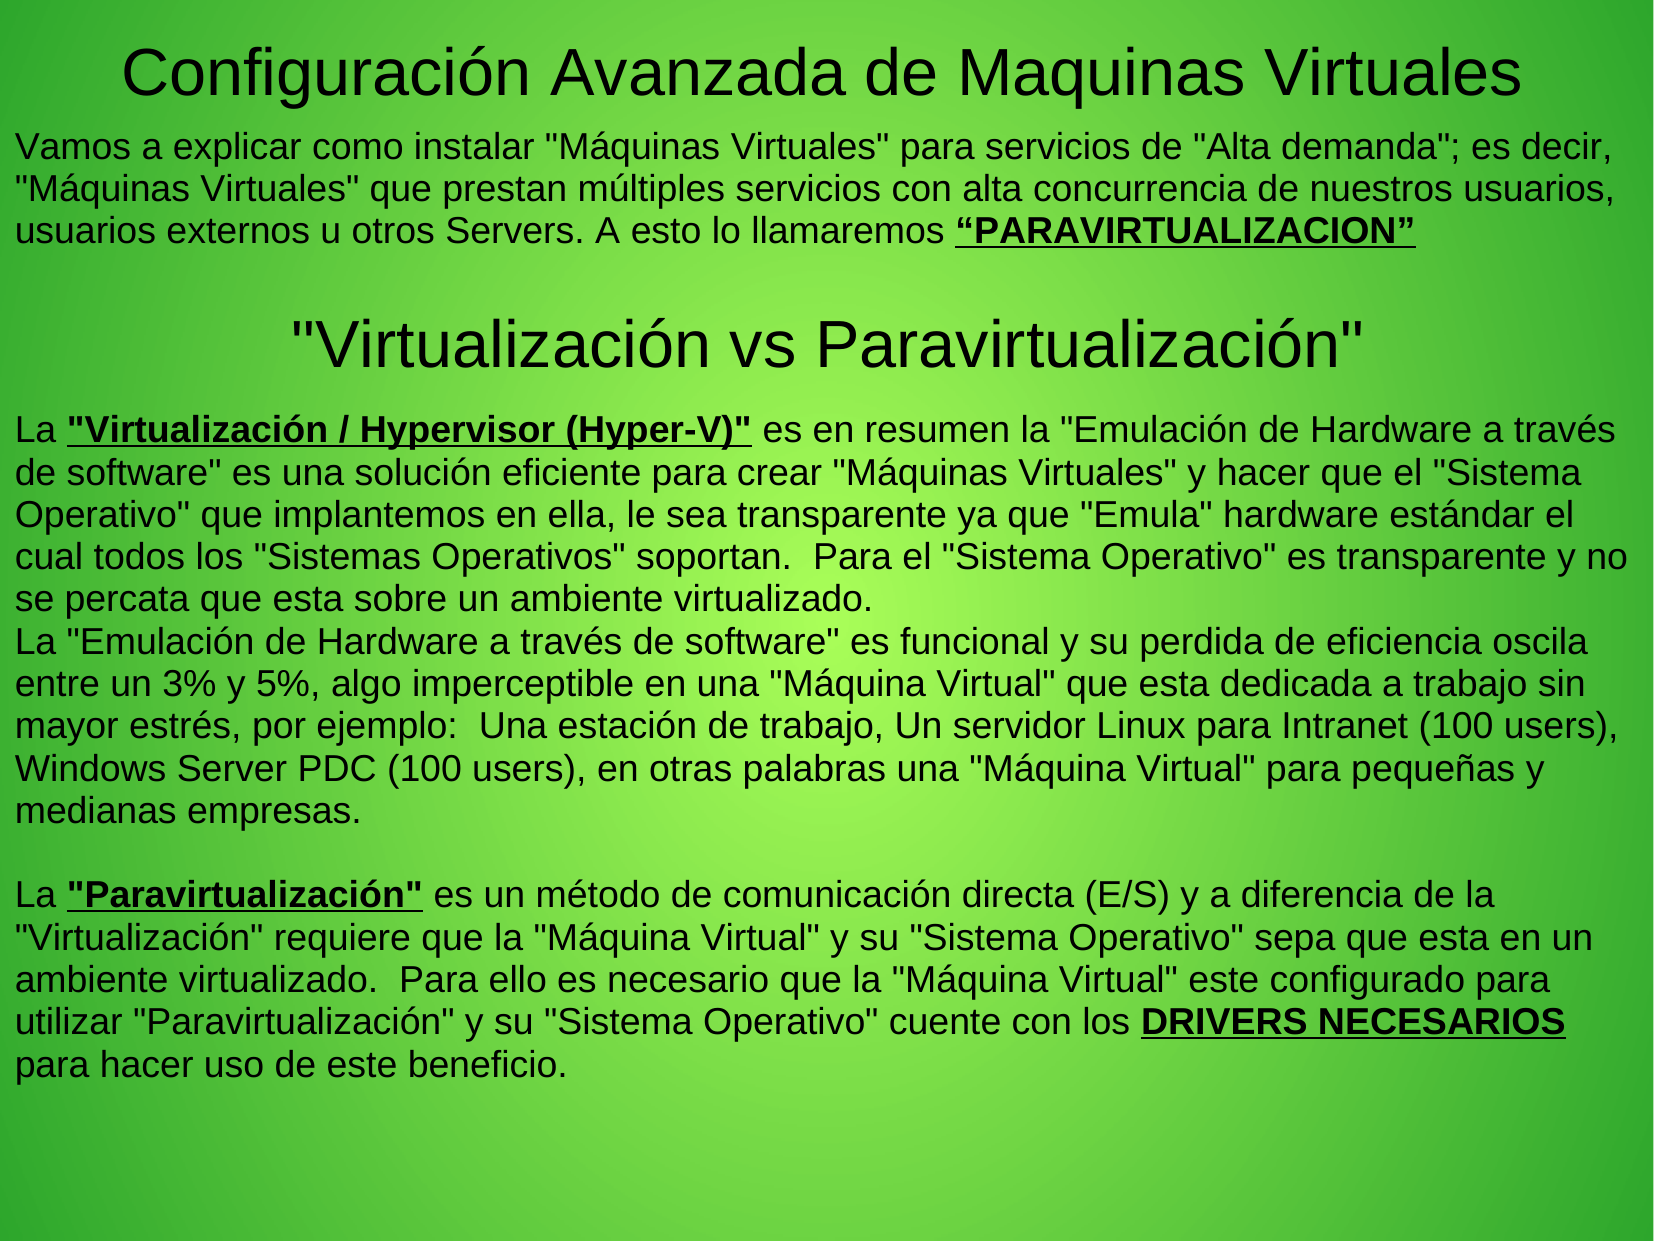

Configuración Avanzada de Maquinas Virtuales
Vamos a explicar como instalar "Máquinas Virtuales" para servicios de "Alta demanda"; es decir, "Máquinas Virtuales" que prestan múltiples servicios con alta concurrencia de nuestros usuarios, usuarios externos u otros Servers. A esto lo llamaremos “PARAVIRTUALIZACION”
"Virtualización vs Paravirtualización"
La "Virtualización / Hypervisor (Hyper-V)" es en resumen la "Emulación de Hardware a través de software" es una solución eficiente para crear "Máquinas Virtuales" y hacer que el "Sistema Operativo" que implantemos en ella, le sea transparente ya que "Emula" hardware estándar el cual todos los "Sistemas Operativos" soportan. Para el "Sistema Operativo" es transparente y no se percata que esta sobre un ambiente virtualizado.
La "Emulación de Hardware a través de software" es funcional y su perdida de eficiencia oscila entre un 3% y 5%, algo imperceptible en una "Máquina Virtual" que esta dedicada a trabajo sin mayor estrés, por ejemplo: Una estación de trabajo, Un servidor Linux para Intranet (100 users), Windows Server PDC (100 users), en otras palabras una "Máquina Virtual" para pequeñas y medianas empresas.
La "Paravirtualización" es un método de comunicación directa (E/S) y a diferencia de la "Virtualización" requiere que la "Máquina Virtual" y su "Sistema Operativo" sepa que esta en un ambiente virtualizado. Para ello es necesario que la "Máquina Virtual" este configurado para utilizar "Paravirtualización" y su "Sistema Operativo" cuente con los DRIVERS NECESARIOS para hacer uso de este beneficio.